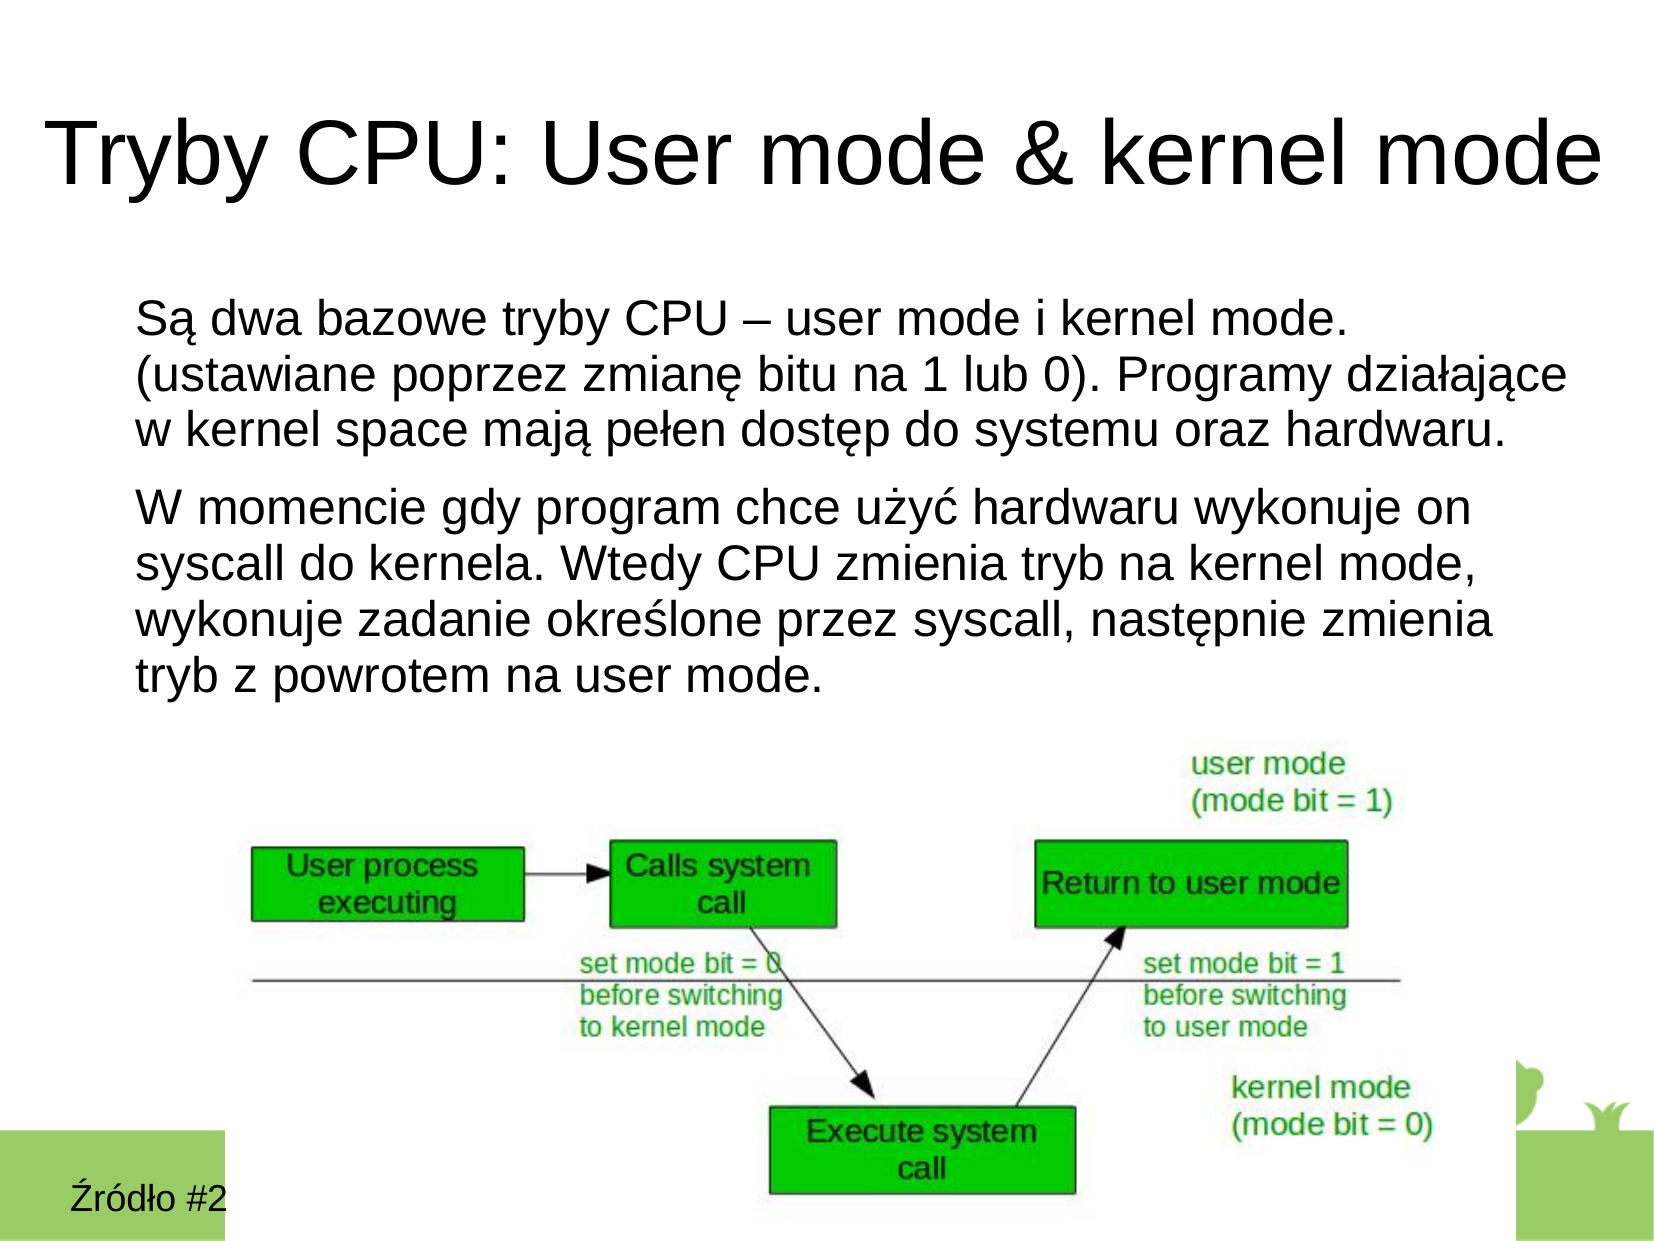

# Tryby CPU: User mode & kernel mode
Są dwa bazowe tryby CPU – user mode i kernel mode. (ustawiane poprzez zmianę bitu na 1 lub 0). Programy działające w kernel space mają pełen dostęp do systemu oraz hardwaru.
W momencie gdy program chce użyć hardwaru wykonuje on syscall do kernela. Wtedy CPU zmienia tryb na kernel mode, wykonuje zadanie określone przez syscall, następnie zmienia tryb z powrotem na user mode.
 Źródło #2